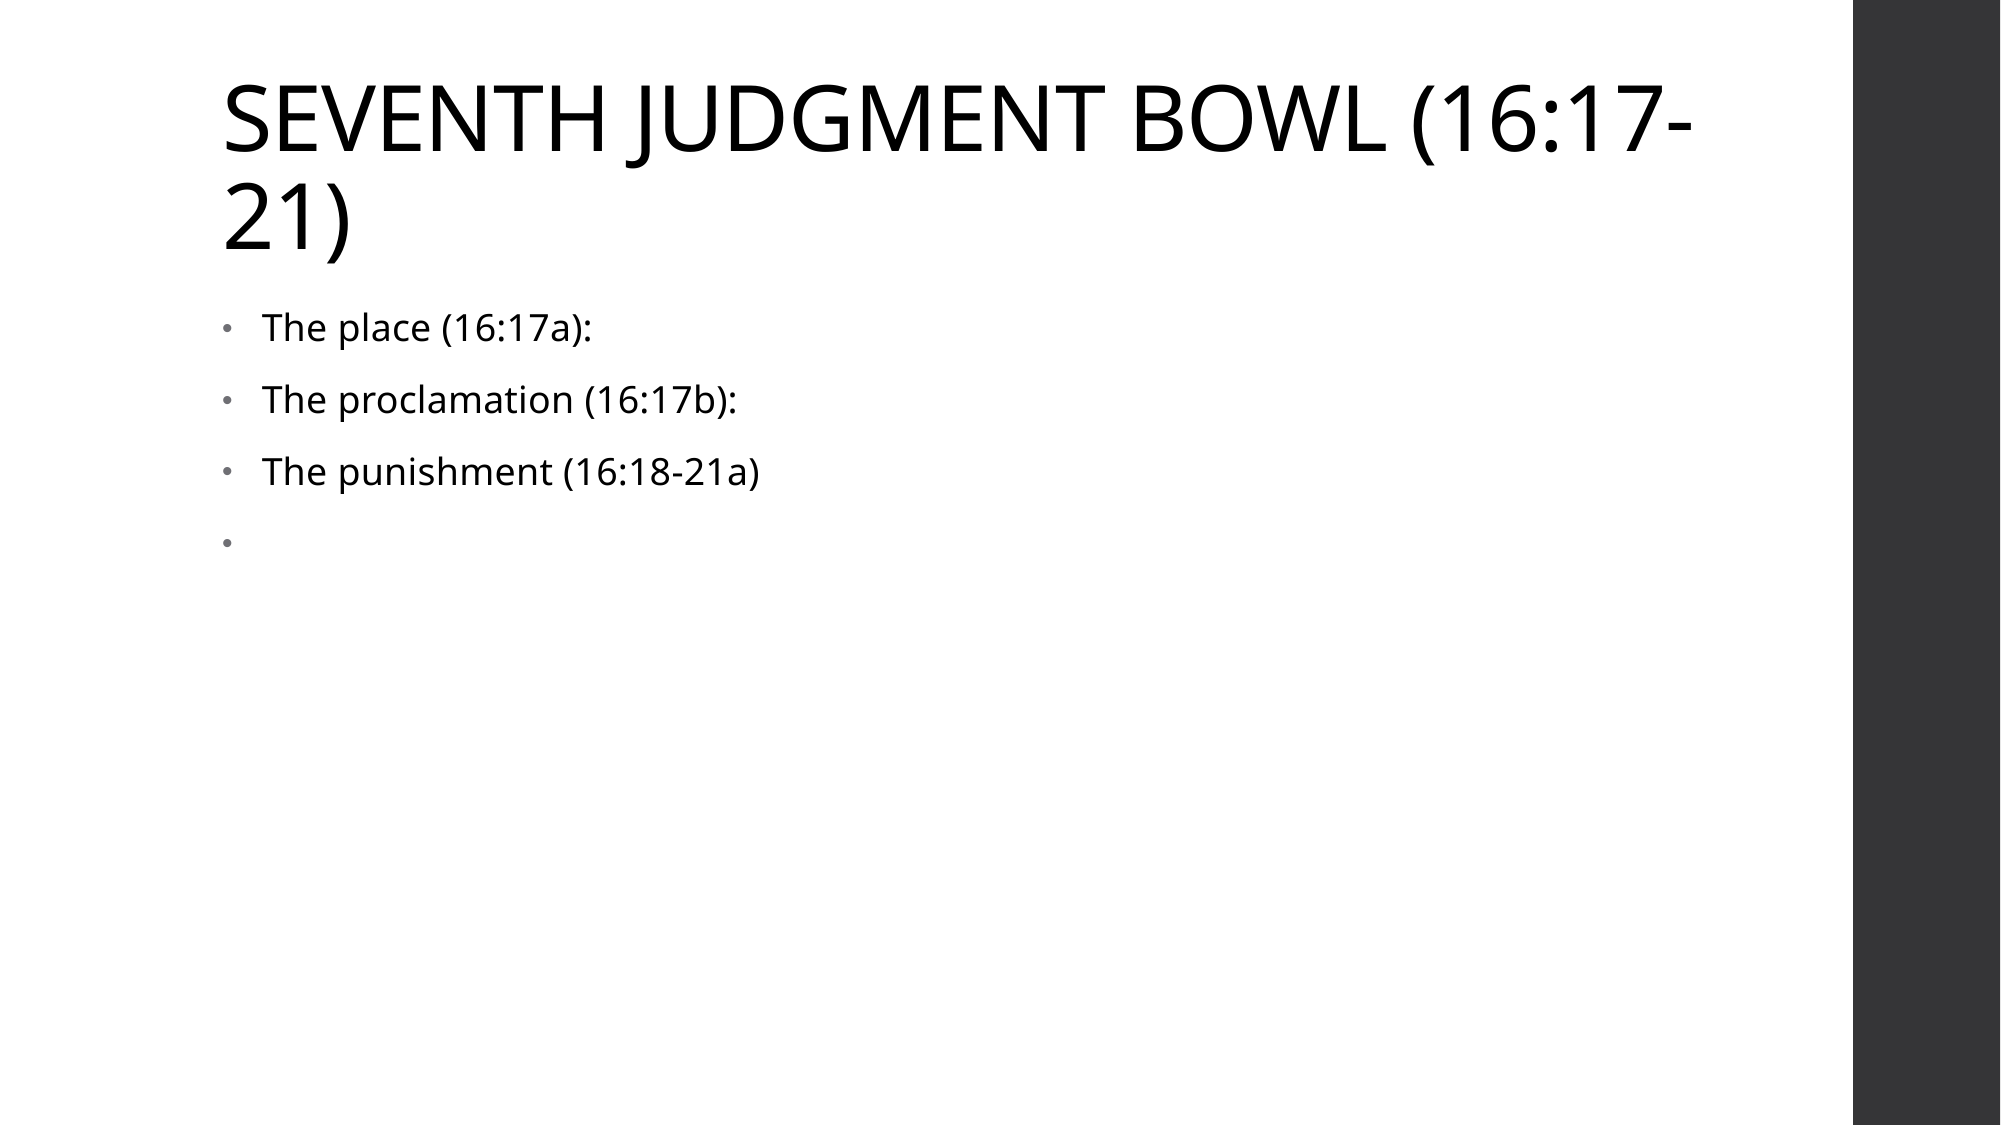

# SEVENTH JUDGMENT BOWL (16:17-21)
 The place (16:17a):
 The proclamation (16:17b):
 The punishment (16:18-21a)